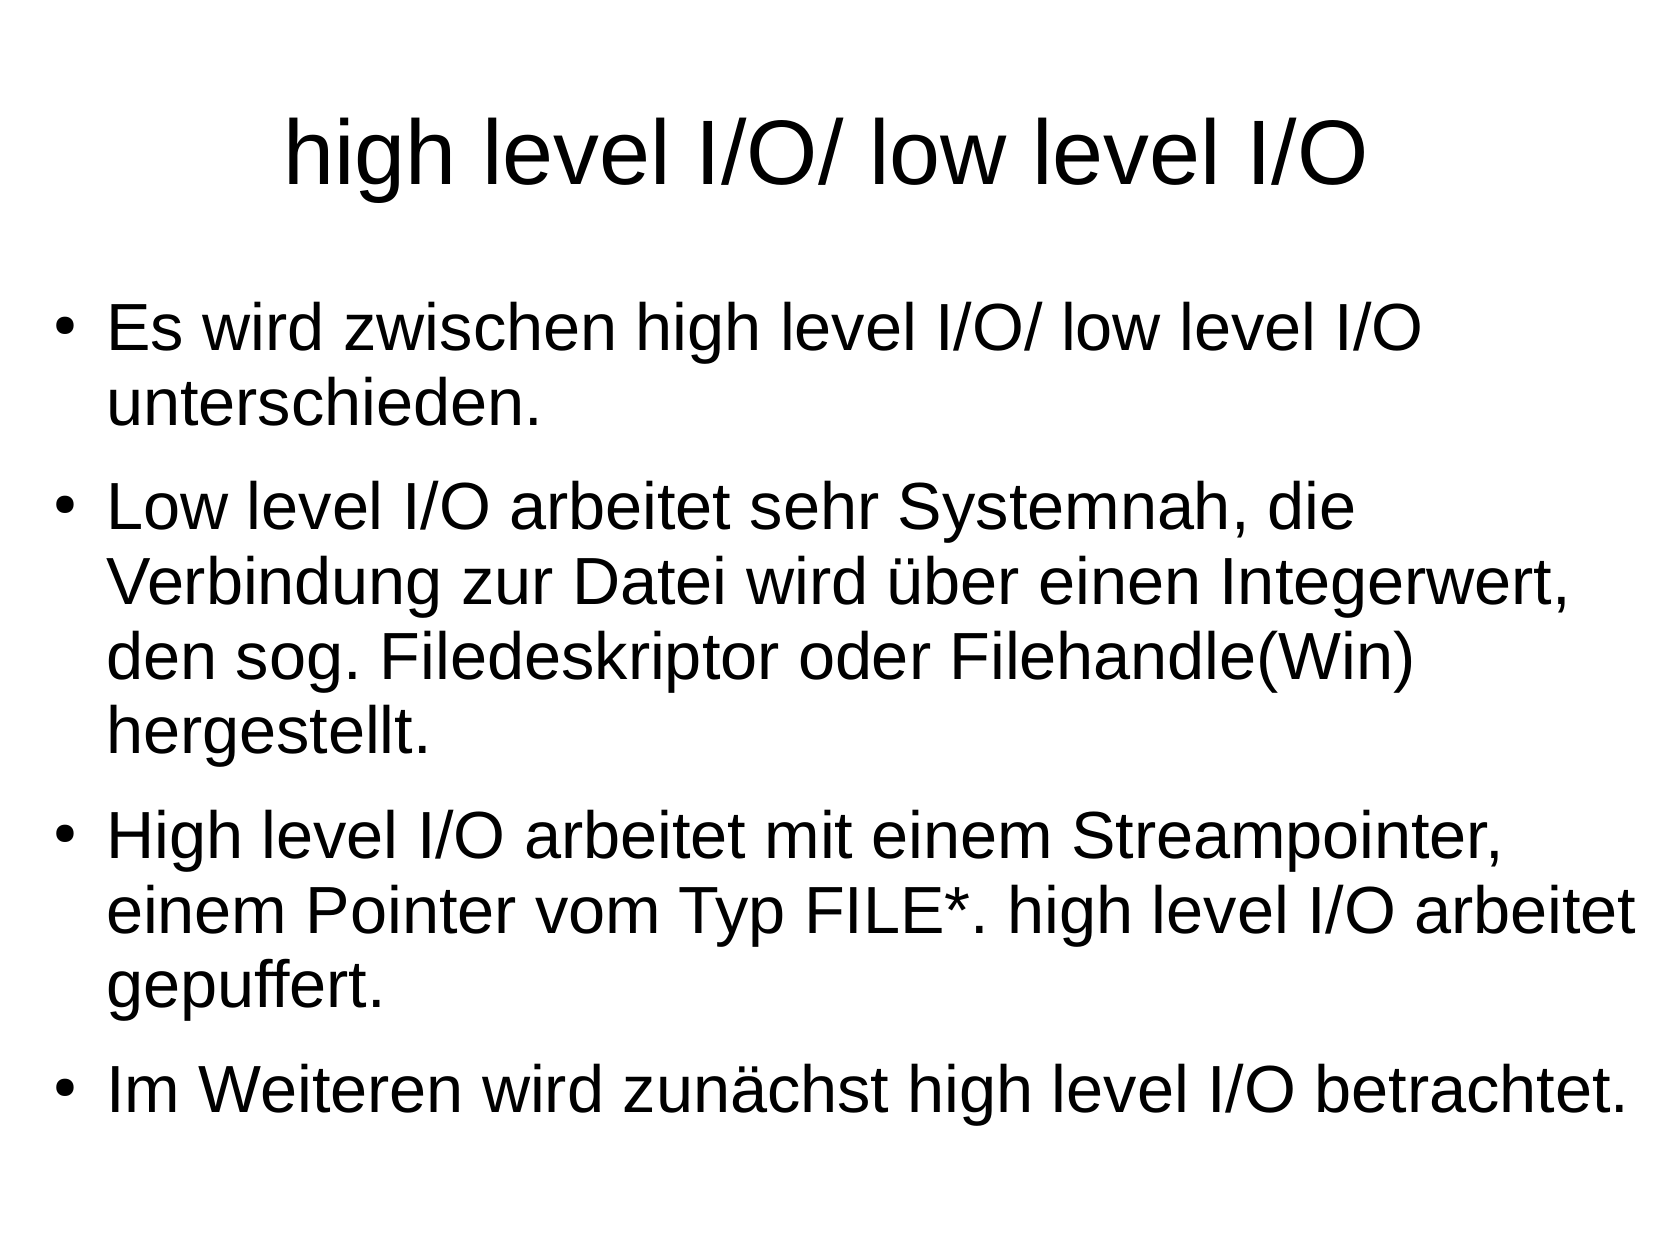

# high level I/O/ low level I/O
Es wird zwischen high level I/O/ low level I/O unterschieden.
Low level I/O arbeitet sehr Systemnah, die Verbindung zur Datei wird über einen Integerwert, den sog. Filedeskriptor oder Filehandle(Win) hergestellt.
High level I/O arbeitet mit einem Streampointer, einem Pointer vom Typ FILE*. high level I/O arbeitet gepuffert.
Im Weiteren wird zunächst high level I/O betrachtet.